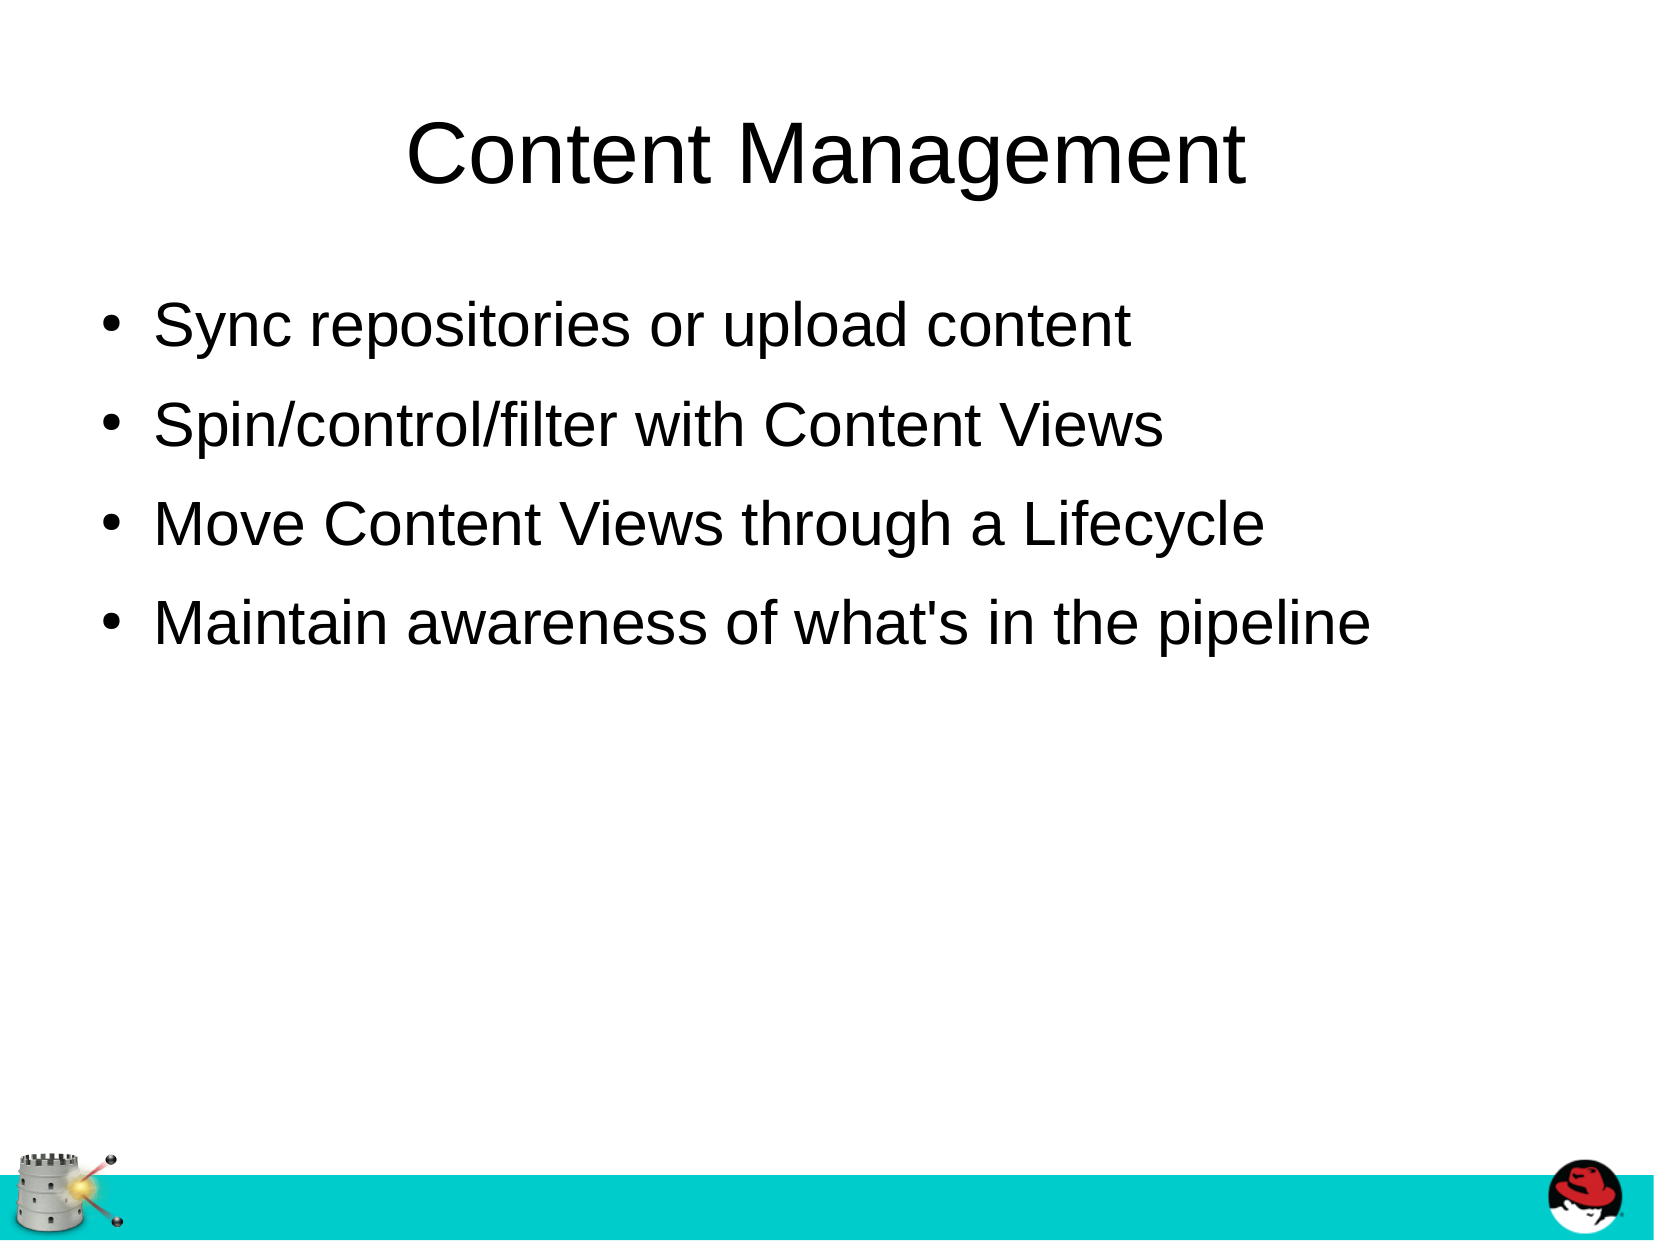

# Content Management
Sync repositories or upload content
Spin/control/filter with Content Views
Move Content Views through a Lifecycle
Maintain awareness of what's in the pipeline